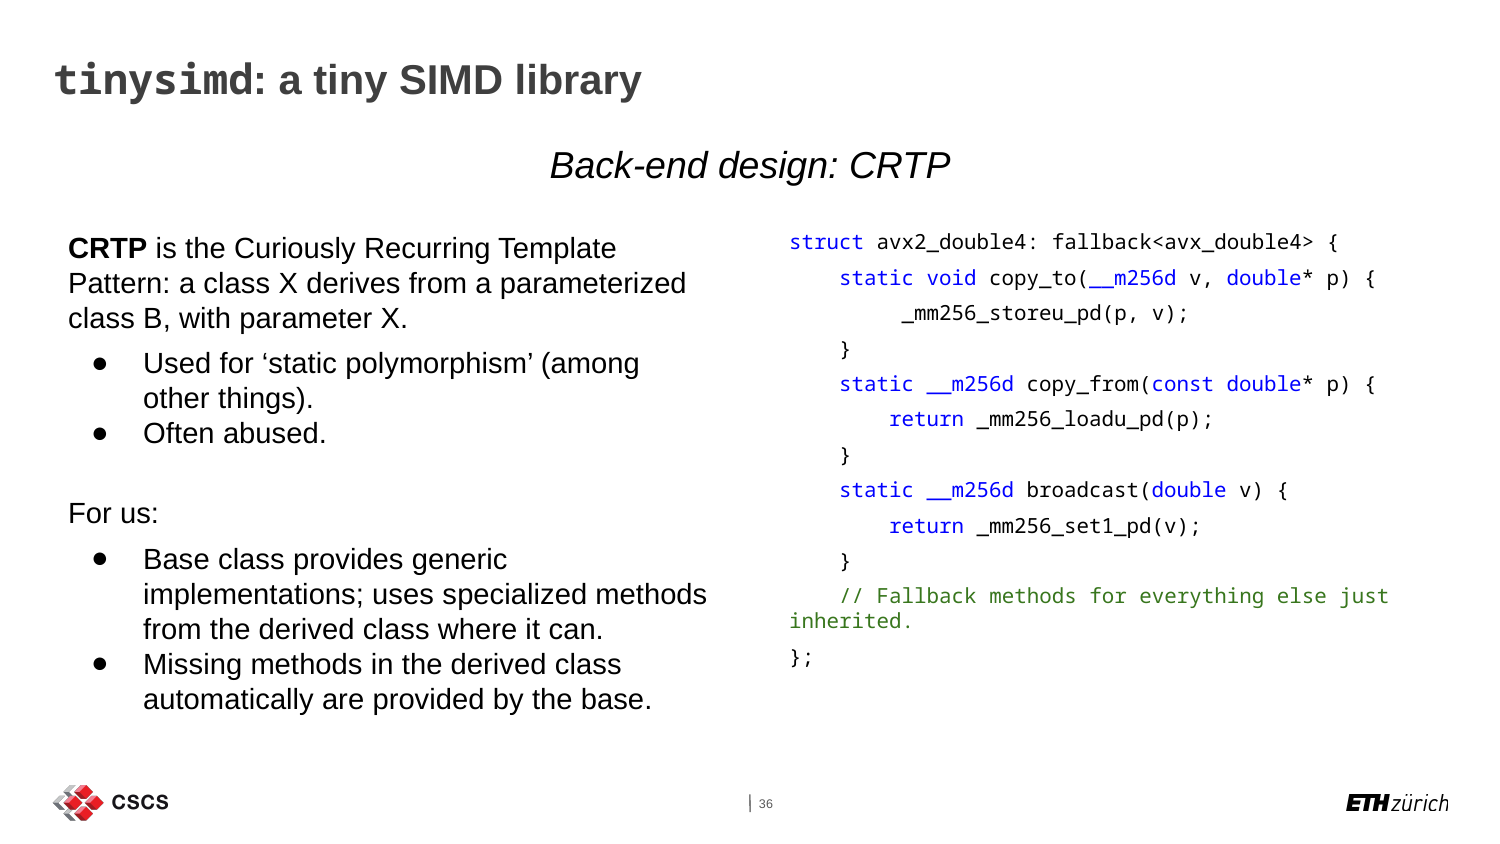

# tinysimd: a tiny SIMD library
Back-end design: CRTP
CRTP is the Curiously Recurring Template Pattern: a class X derives from a parameterized class B, with parameter X.
Used for ‘static polymorphism’ (among other things).
Often abused.
For us:
Base class provides generic implementations; uses specialized methods from the derived class where it can.
Missing methods in the derived class automatically are provided by the base.
struct avx2_double4: fallback<avx_double4> {
 static void copy_to(__m256d v, double* p) {
 _mm256_storeu_pd(p, v);
 }
 static __m256d copy_from(const double* p) {
 return _mm256_loadu_pd(p);
 }
 static __m256d broadcast(double v) {
 return _mm256_set1_pd(v);
 }
 // Fallback methods for everything else just inherited.
};